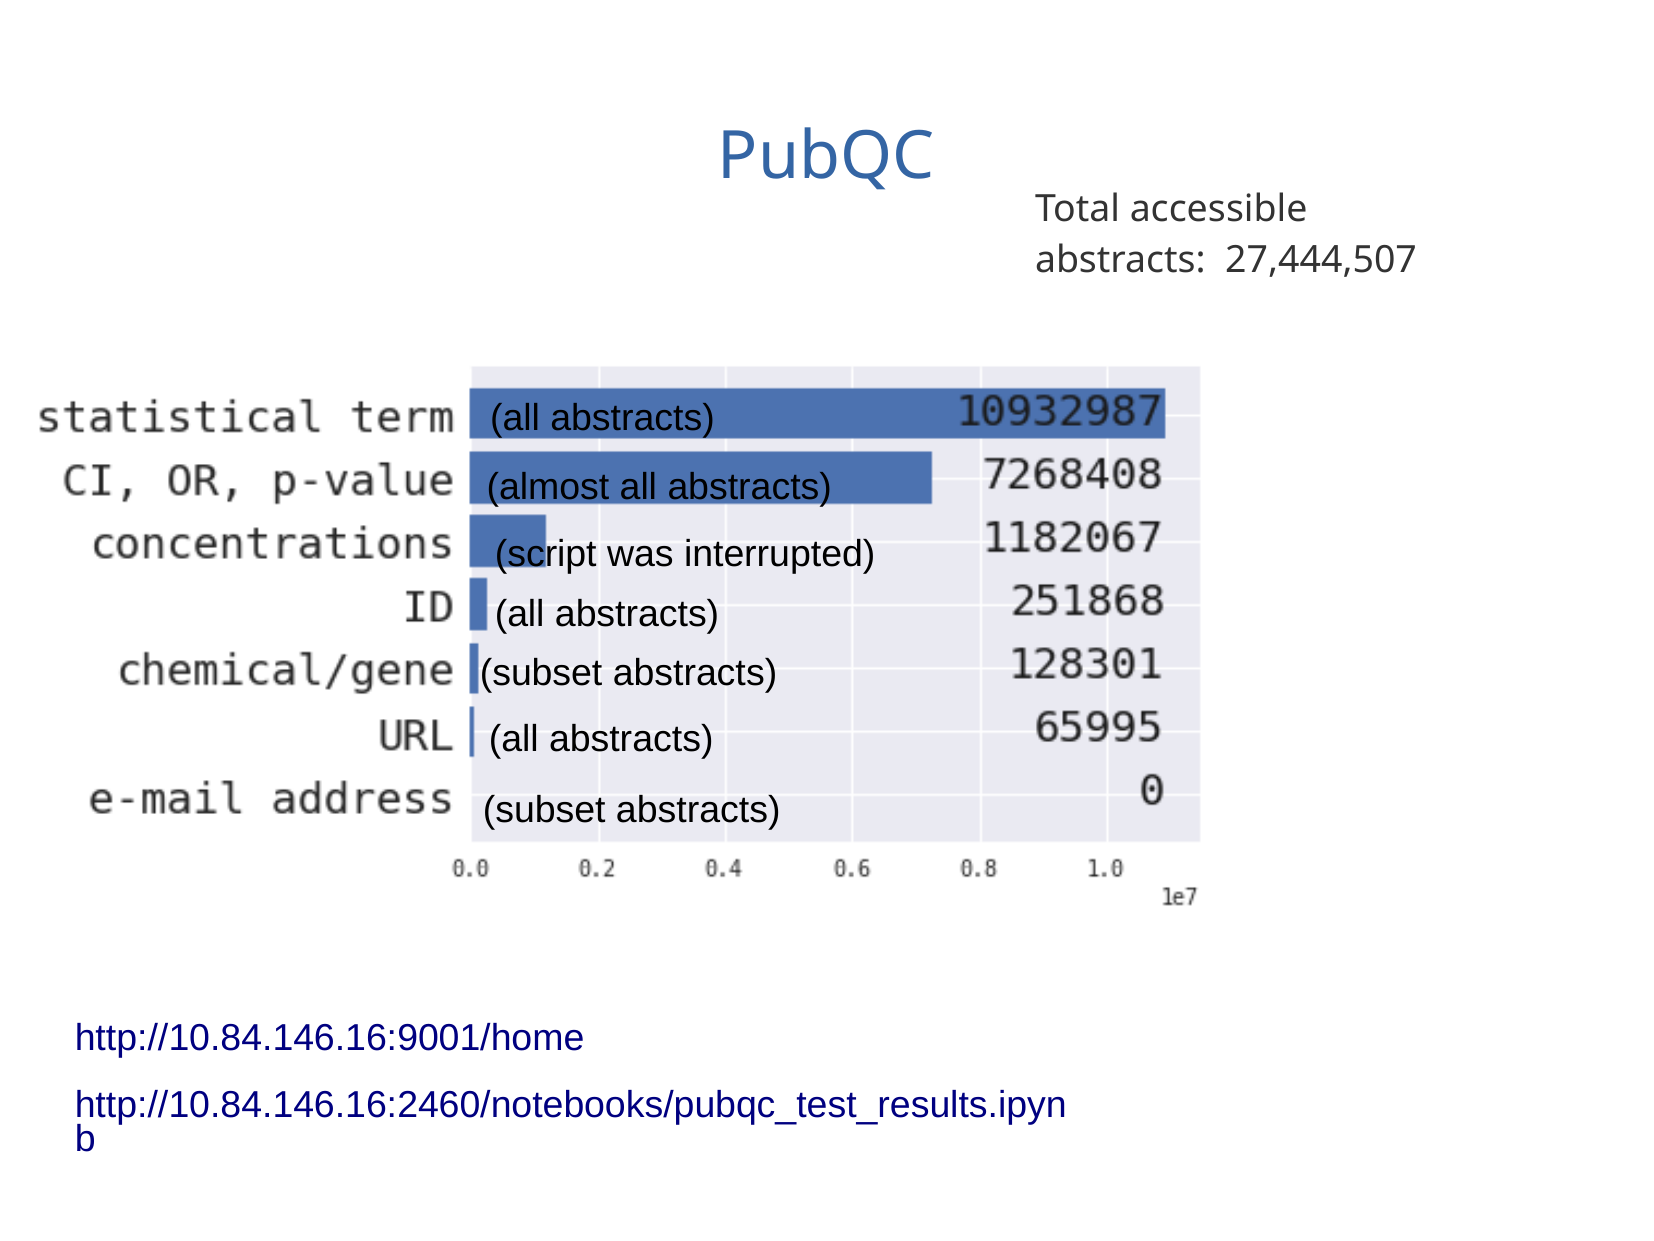

# PubQC
Total accessible abstracts: 27,444,507
(all abstracts)
(almost all abstracts)
(script was interrupted)
(all abstracts)
(subset abstracts)
(all abstracts)
(subset abstracts)
http://10.84.146.16:9001/home
http://10.84.146.16:2460/notebooks/pubqc_test_results.ipynb